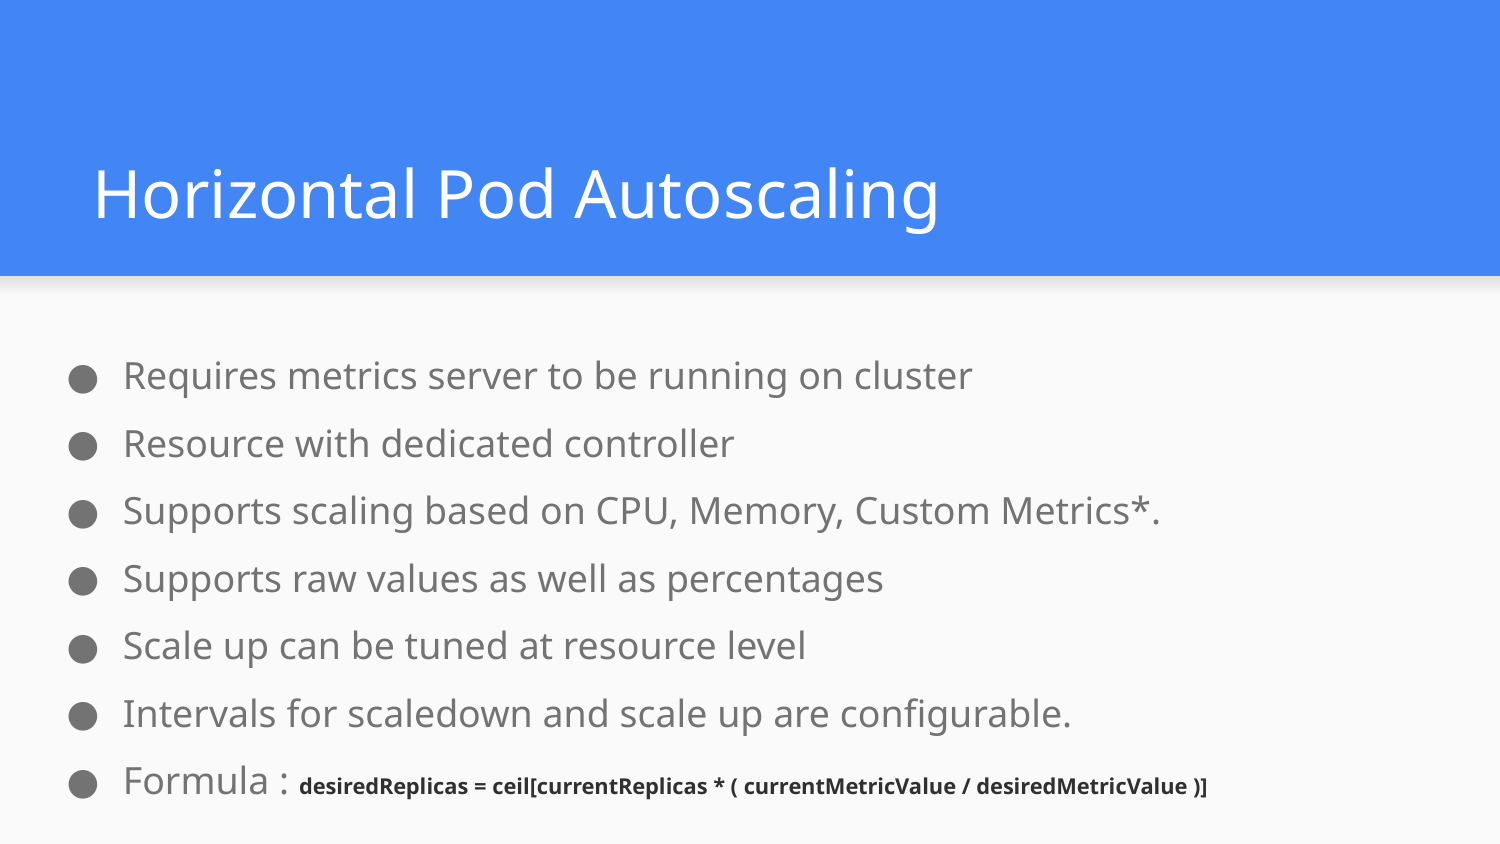

# Horizontal Pod Autoscaling
Requires metrics server to be running on cluster
Resource with dedicated controller
Supports scaling based on CPU, Memory, Custom Metrics*.
Supports raw values as well as percentages
Scale up can be tuned at resource level
Intervals for scaledown and scale up are configurable.
Formula : desiredReplicas = ceil[currentReplicas * ( currentMetricValue / desiredMetricValue )]